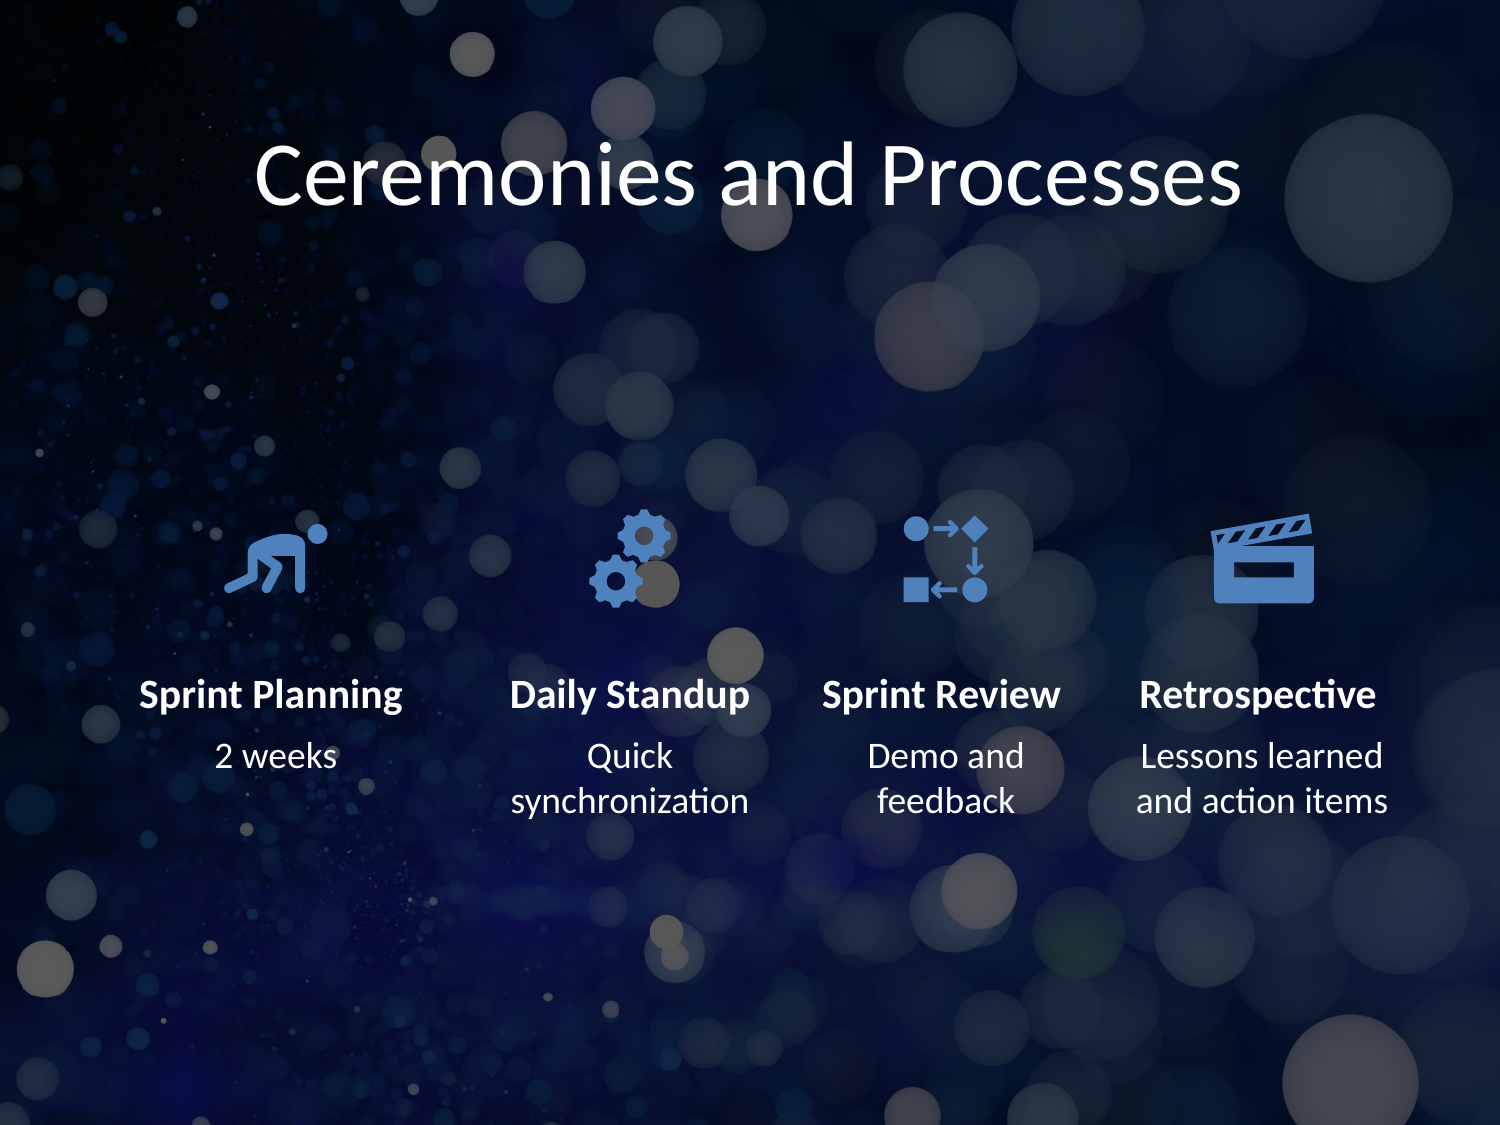

# Ceremonies and Processes
Sprint Planning
2 weeks
Daily Standup
Quick synchronization
Sprint Review
Demo and feedback
Retrospective
Lessons learned and action items